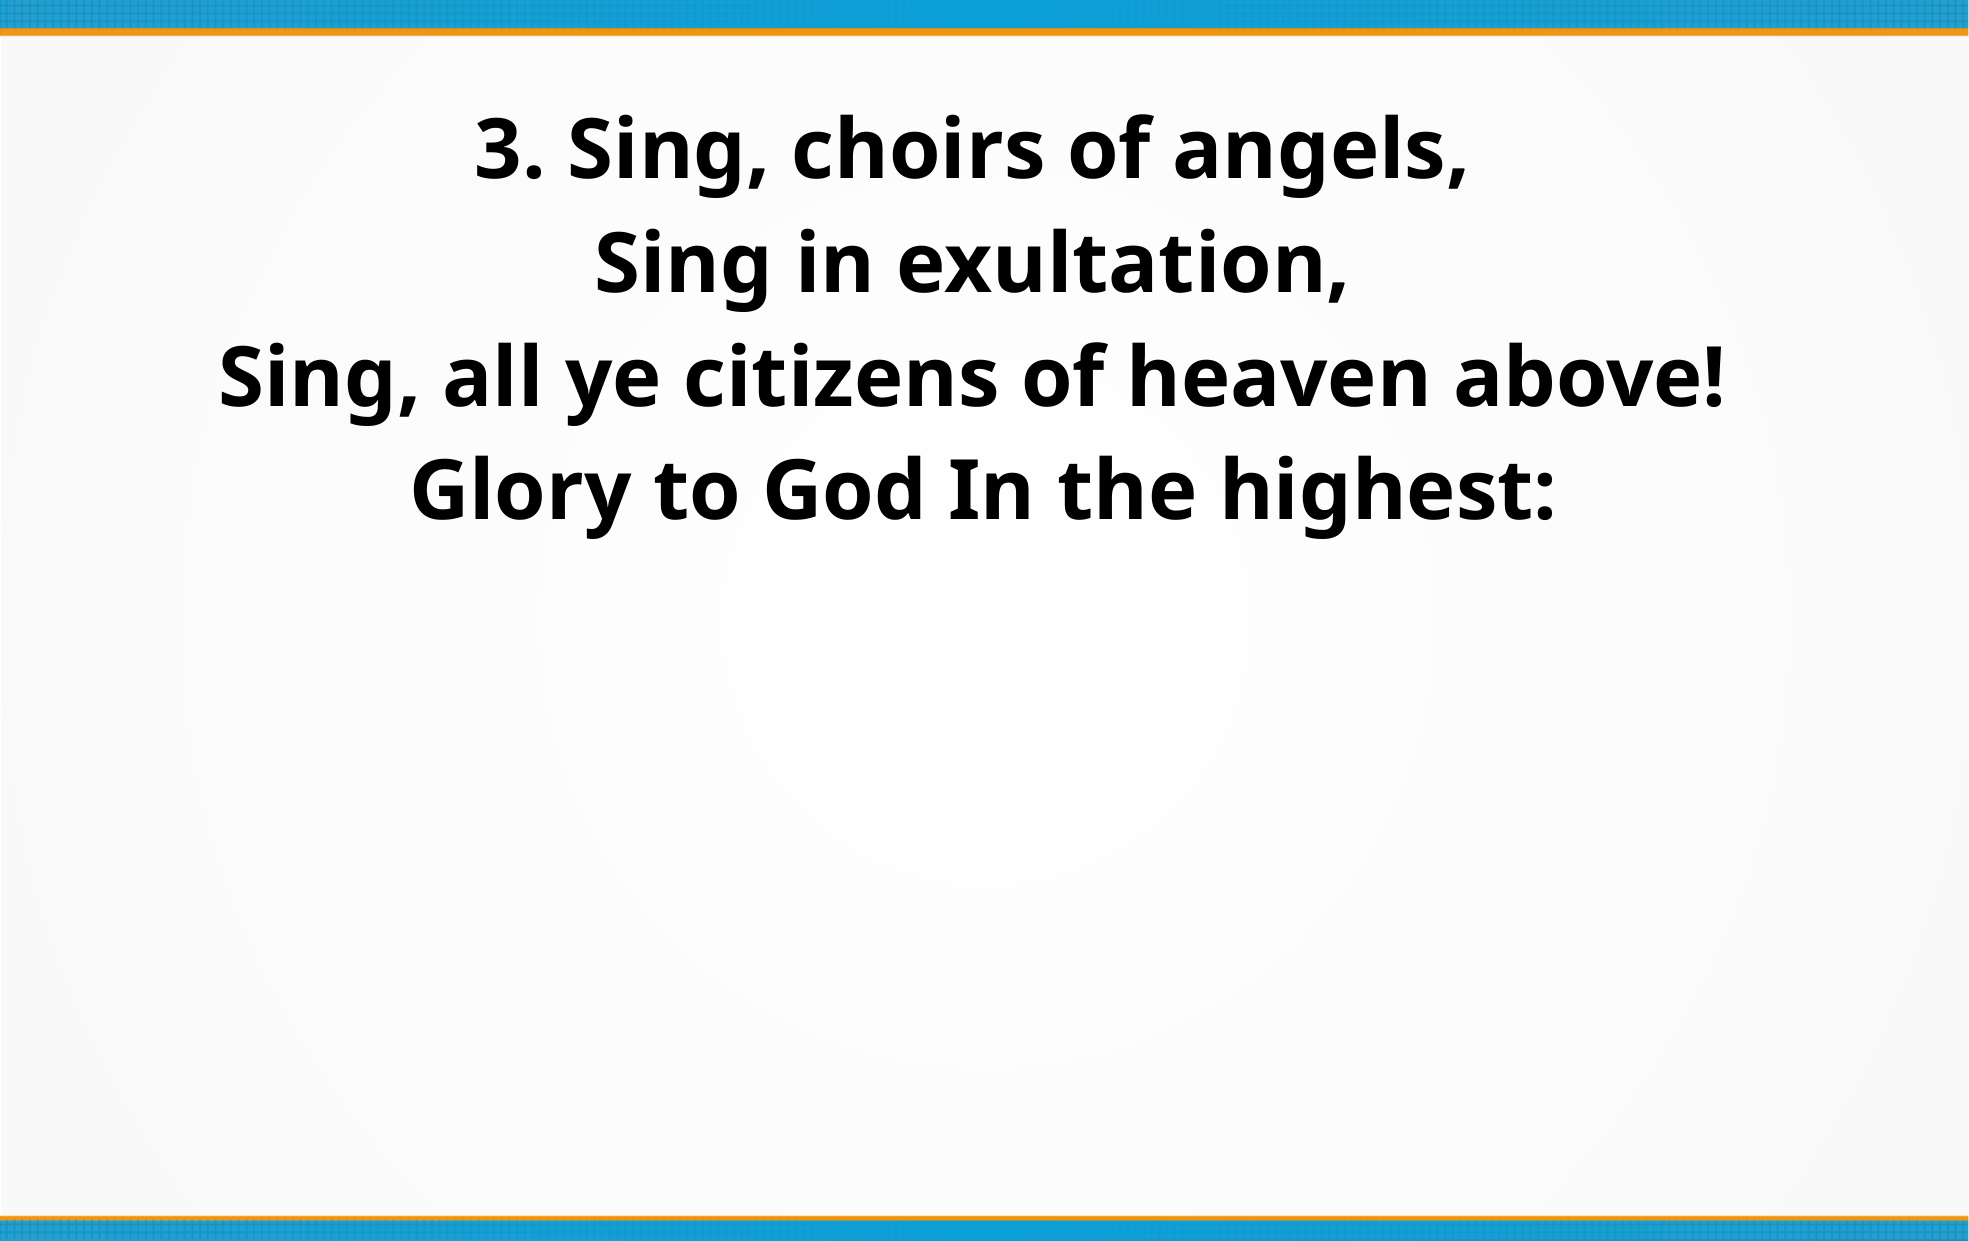

# 3. Sing, choirs of angels, Sing in exultation, Sing, all ye citizens of heaven above! Glory to God In the highest: